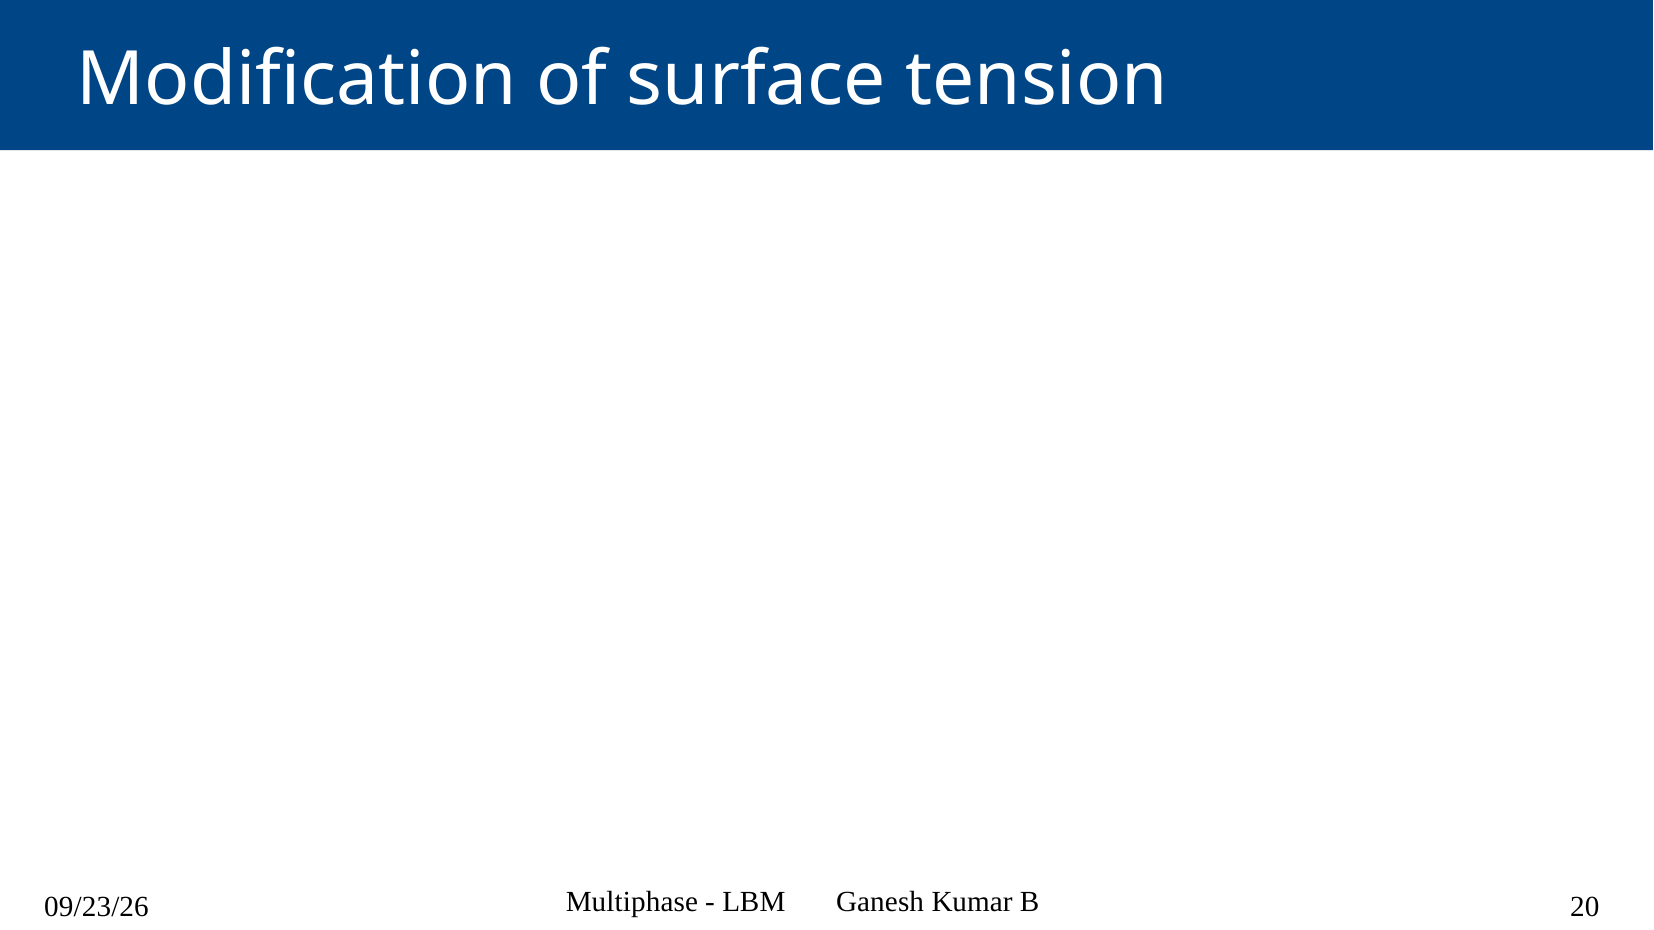

# Modification of surface tension
Multiphase - LBM Ganesh Kumar B
20